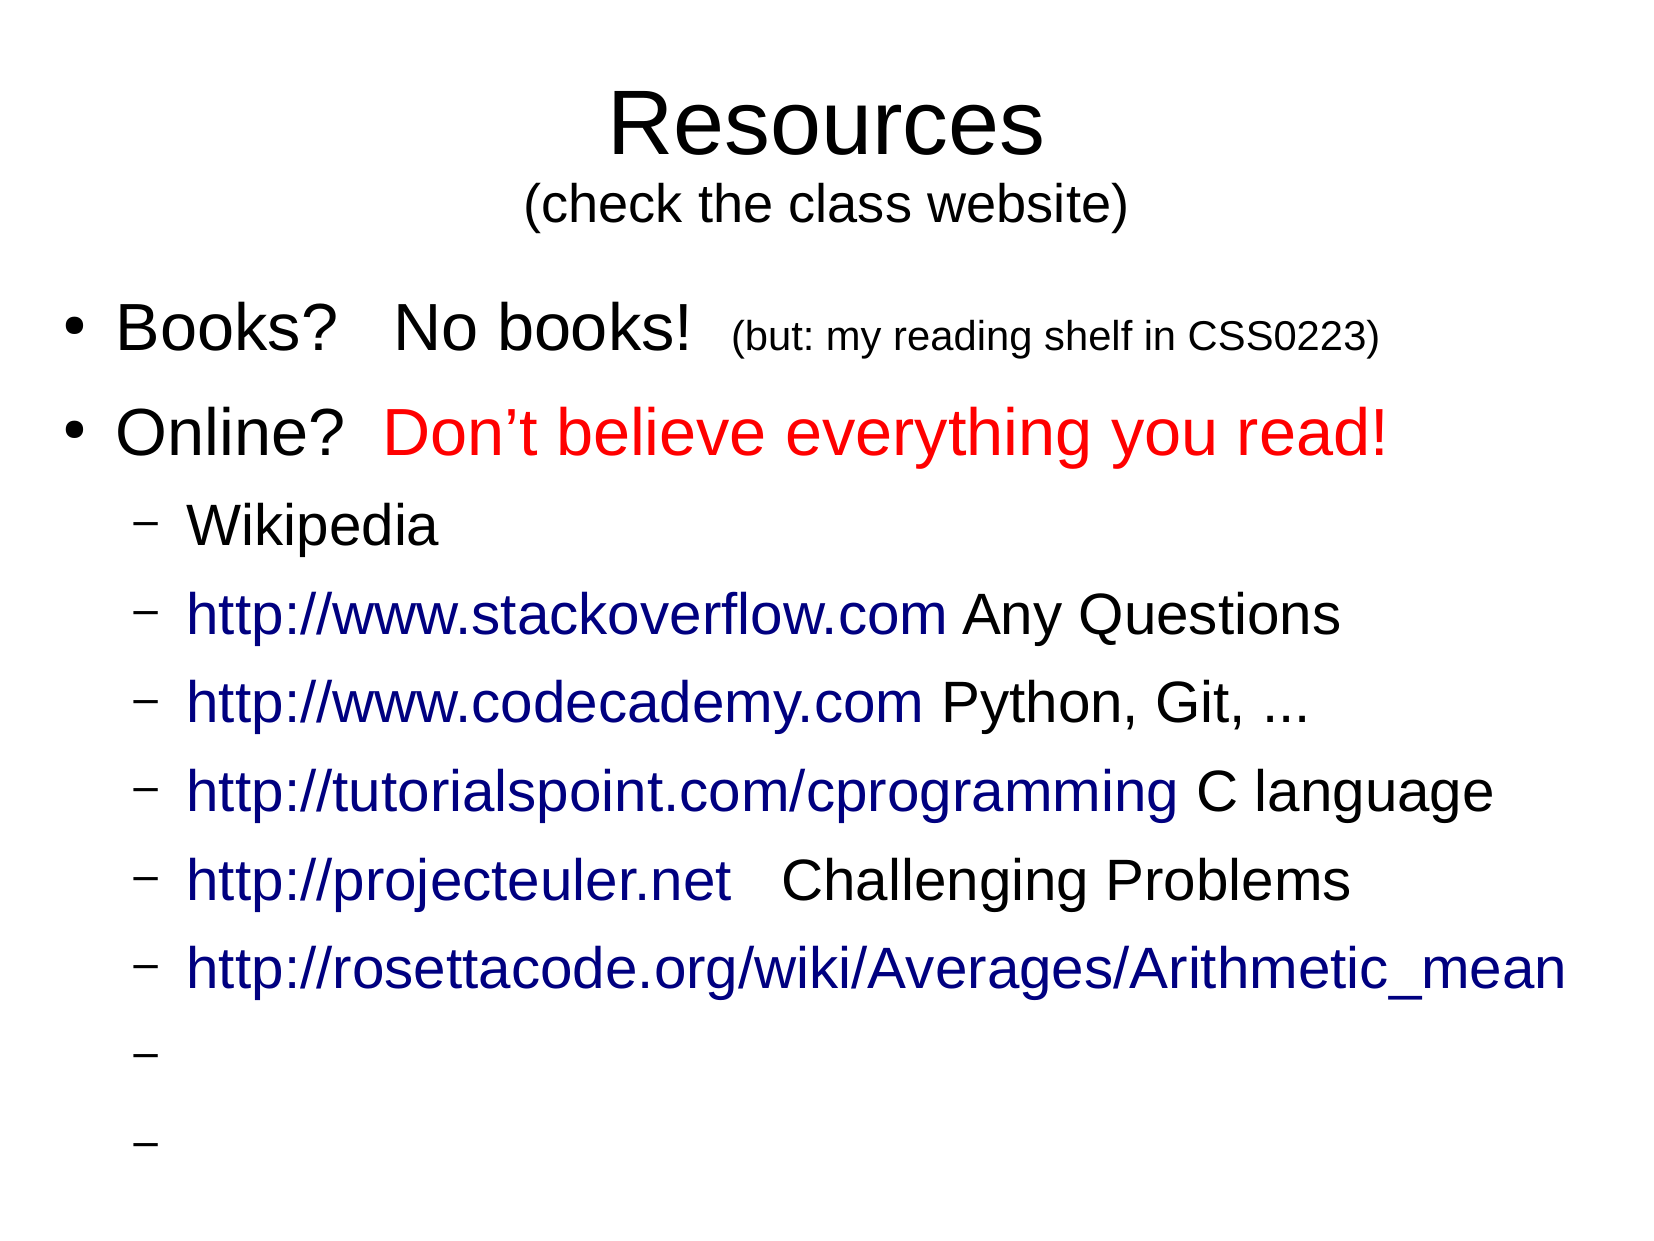

# Resources (check the class website)
Books? No books! (but: my reading shelf in CSS0223)
Online? Don’t believe everything you read!
Wikipedia
http://www.stackoverflow.com Any Questions
http://www.codecademy.com Python, Git, ...
http://tutorialspoint.com/cprogramming C language
http://projecteuler.net Challenging Problems
http://rosettacode.org/wiki/Averages/Arithmetic_mean